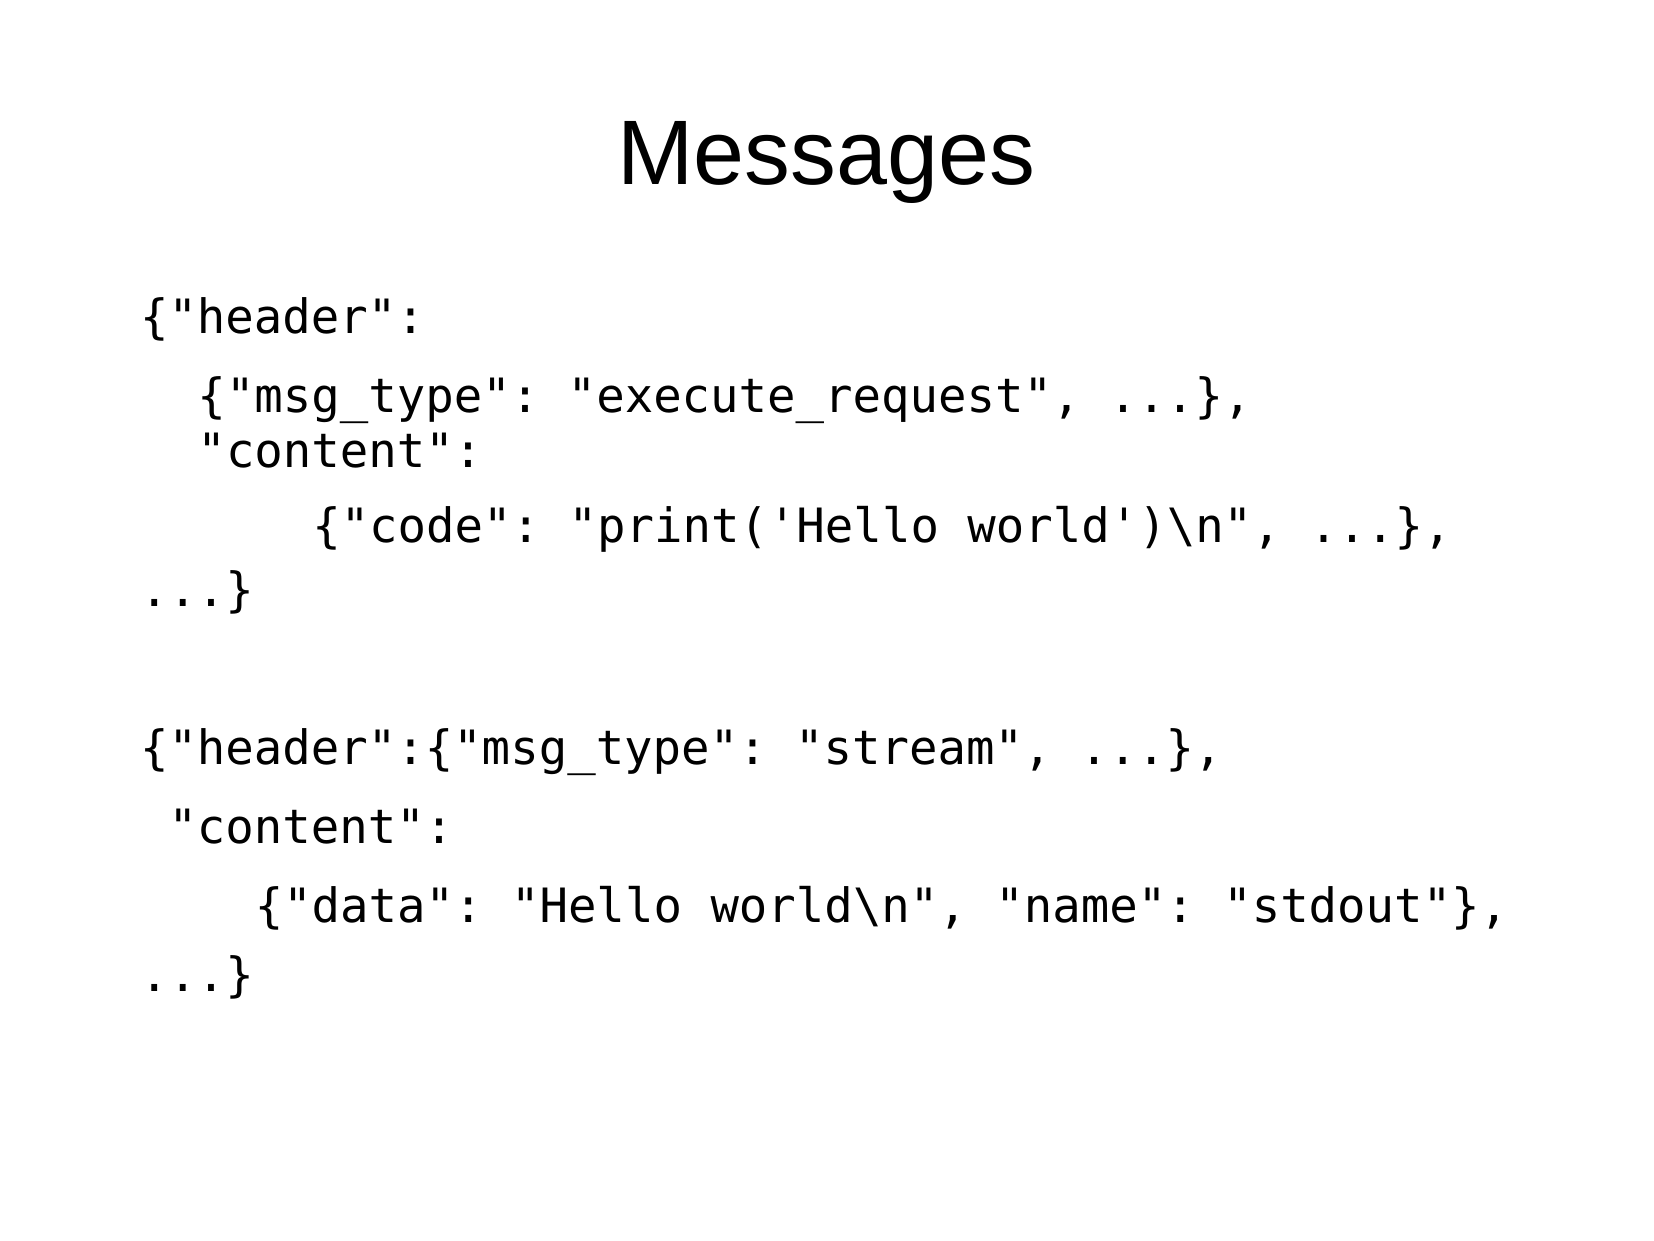

# Messages
{"header":
{"msg_type": "execute_request", ...}, "content":
{"code": "print('Hello world')\n", ...},
...}
{"header":{"msg_type": "stream", ...},
 "content":
{"data": "Hello world\n", "name": "stdout"},
...}